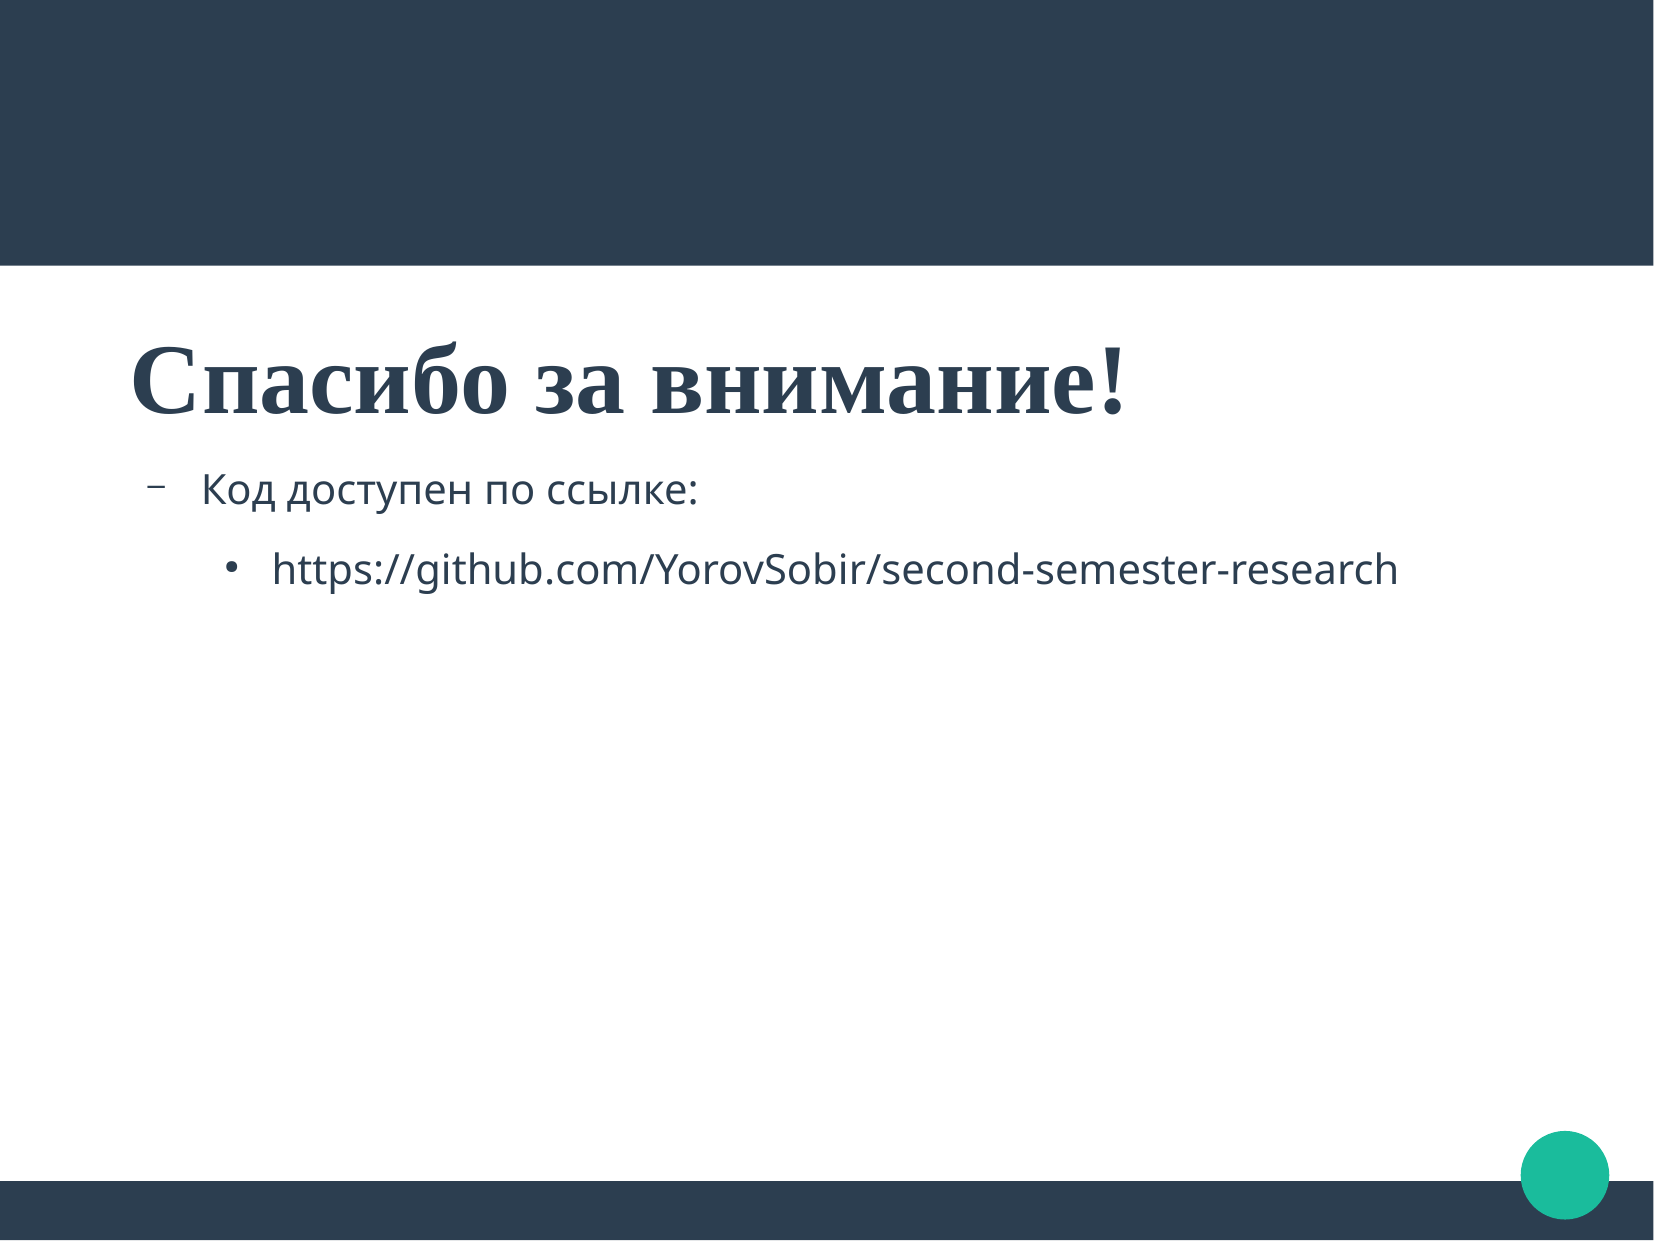

# Спасибо за внимание!
Код доступен по ссылке:
https://github.com/YorovSobir/second-semester-research